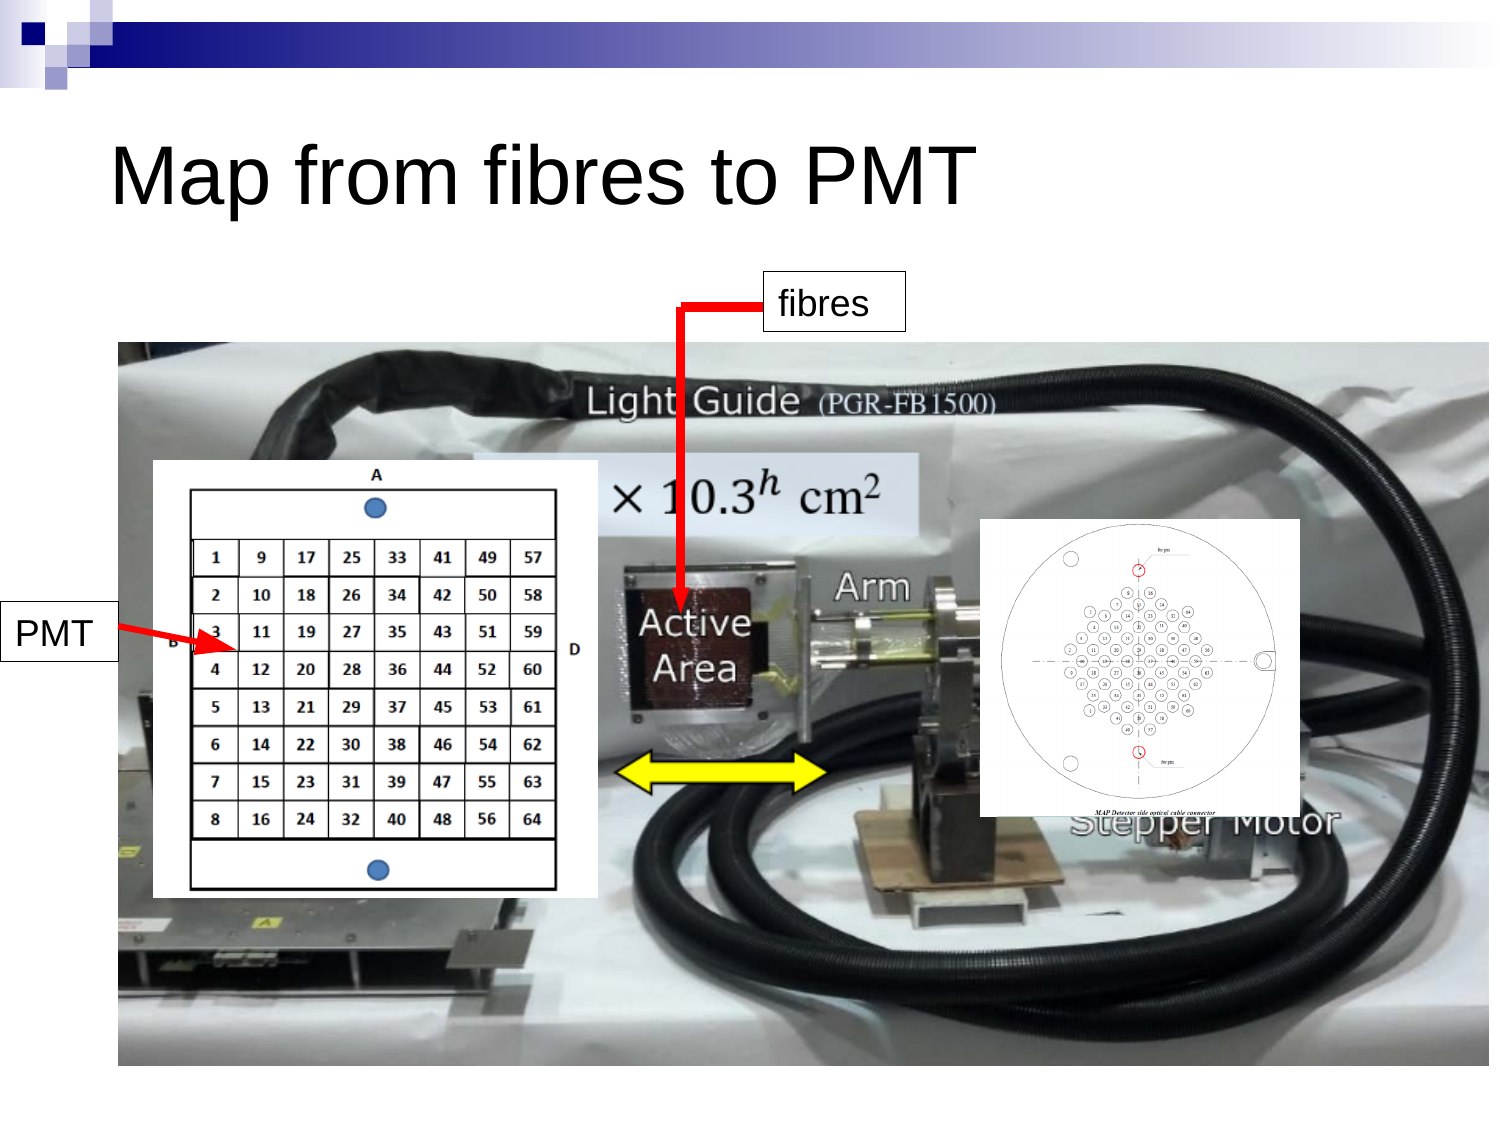

# Map from fibres to PMT
fibres
PMT